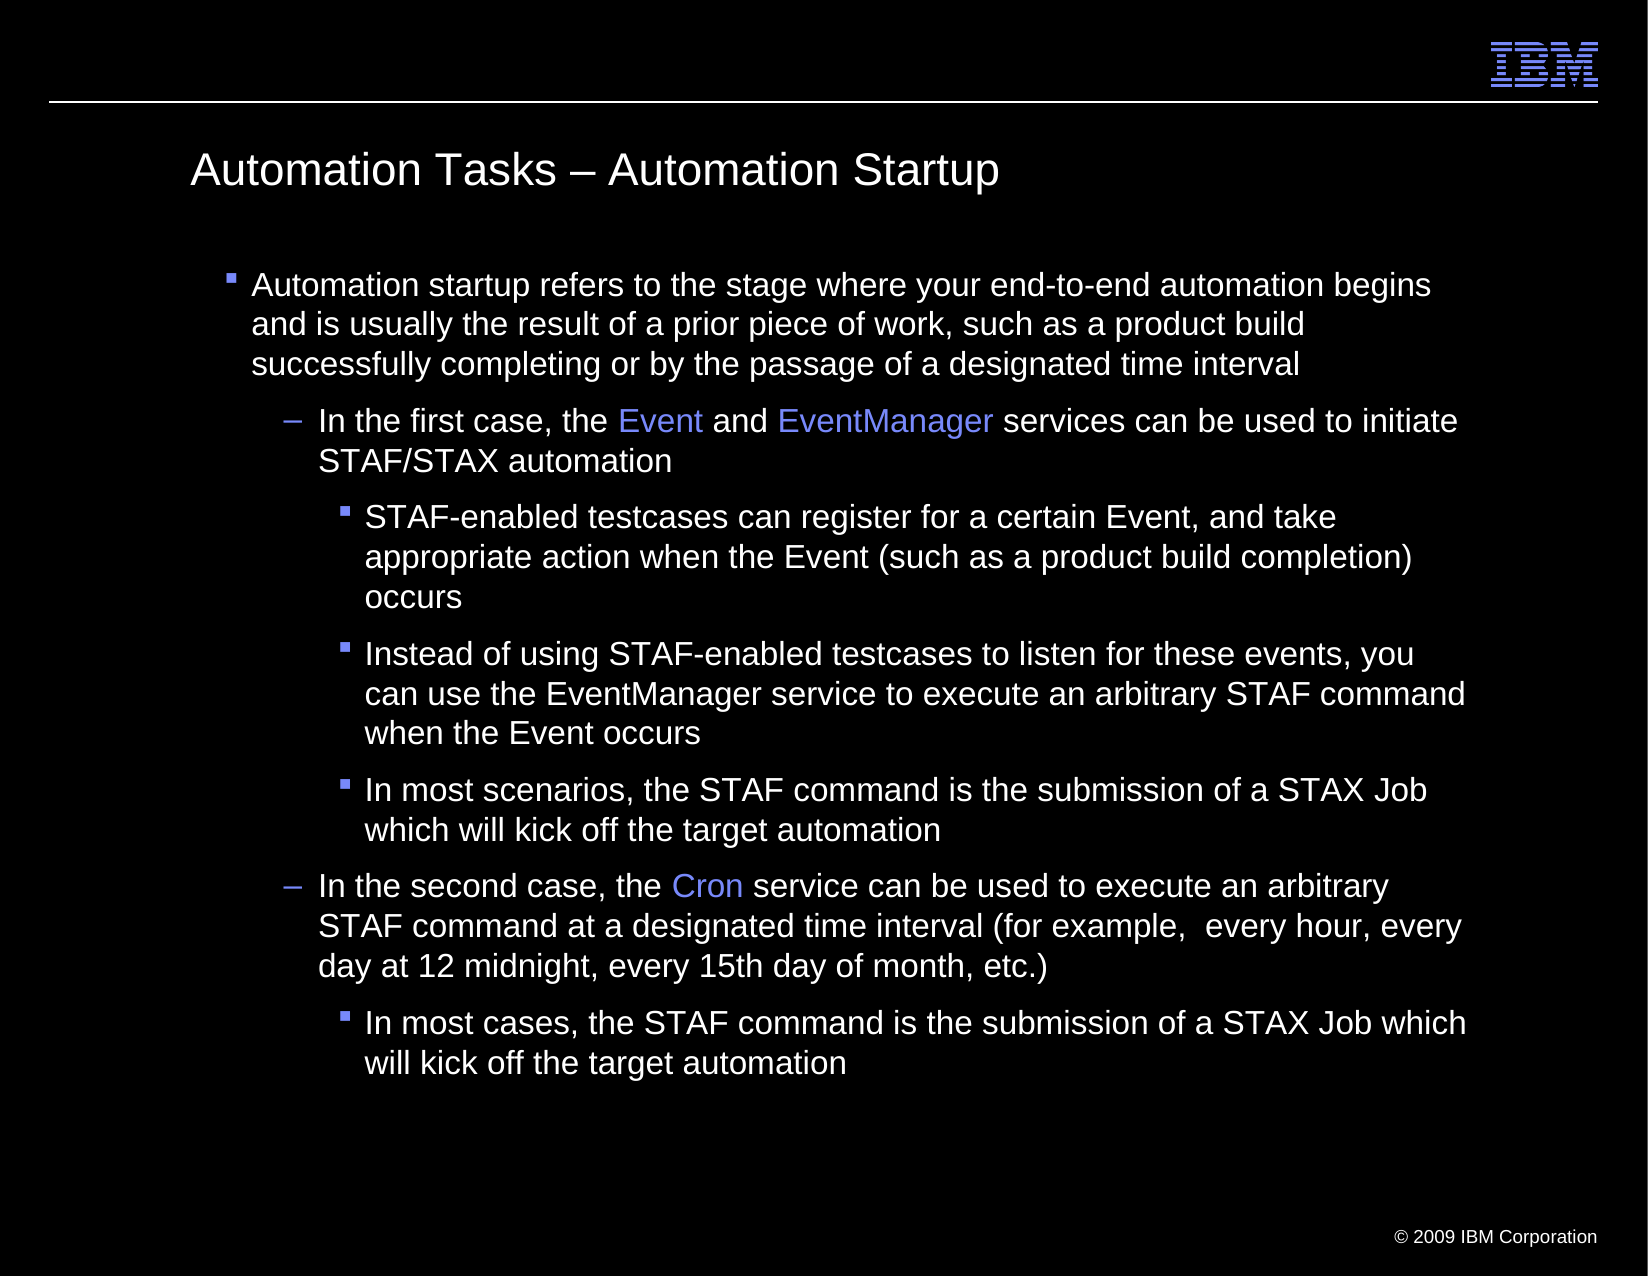

Automation Tasks – Automation Startup
Automation startup refers to the stage where your end-to-end automation begins and is usually the result of a prior piece of work, such as a product build successfully completing or by the passage of a designated time interval
In the first case, the Event and EventManager services can be used to initiate STAF/STAX automation
STAF-enabled testcases can register for a certain Event, and take appropriate action when the Event (such as a product build completion) occurs
Instead of using STAF-enabled testcases to listen for these events, you can use the EventManager service to execute an arbitrary STAF command when the Event occurs
In most scenarios, the STAF command is the submission of a STAX Job which will kick off the target automation
In the second case, the Cron service can be used to execute an arbitrary STAF command at a designated time interval (for example, every hour, every day at 12 midnight, every 15th day of month, etc.)
In most cases, the STAF command is the submission of a STAX Job which will kick off the target automation